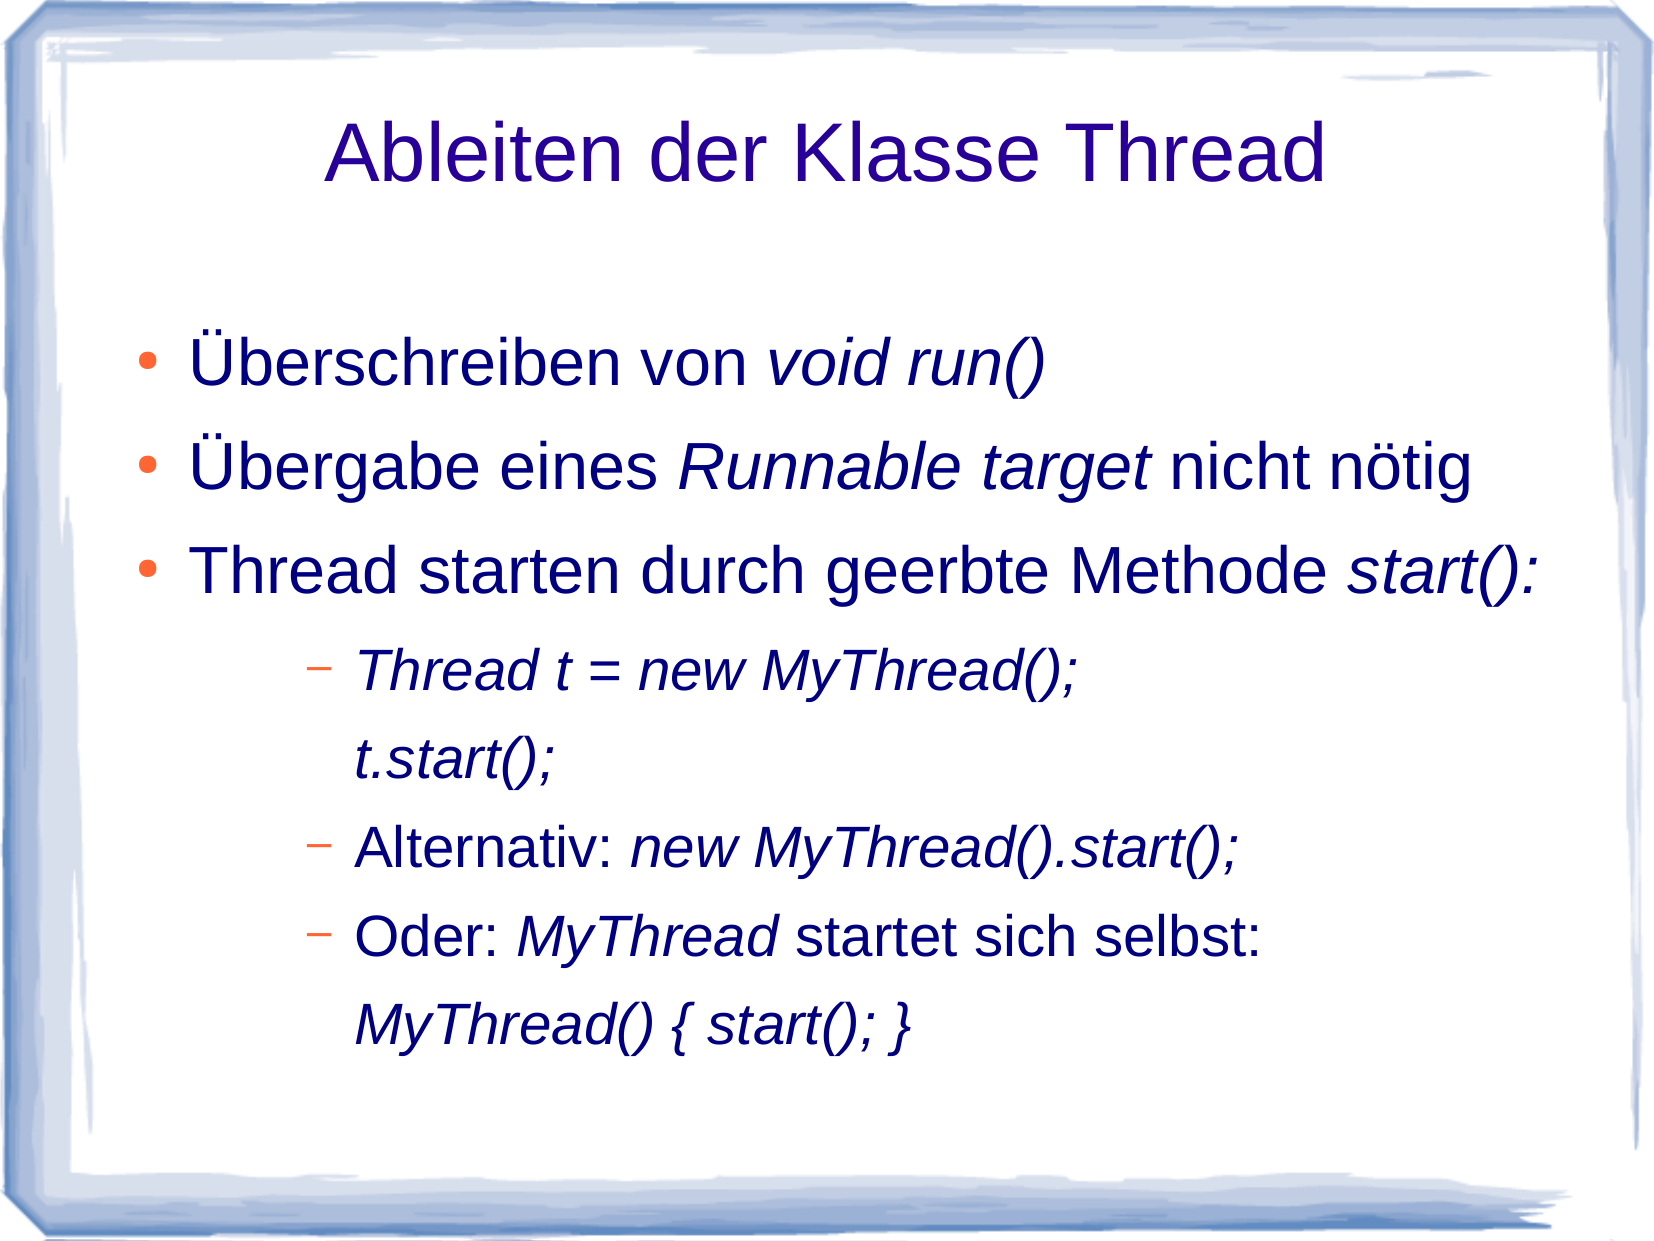

# Ableiten der Klasse Thread
Überschreiben von void run()
Übergabe eines Runnable target nicht nötig
Thread starten durch geerbte Methode start():
Thread t = new MyThread();
t.start();
Alternativ: new MyThread().start();
Oder: MyThread startet sich selbst:
MyThread() { start(); }